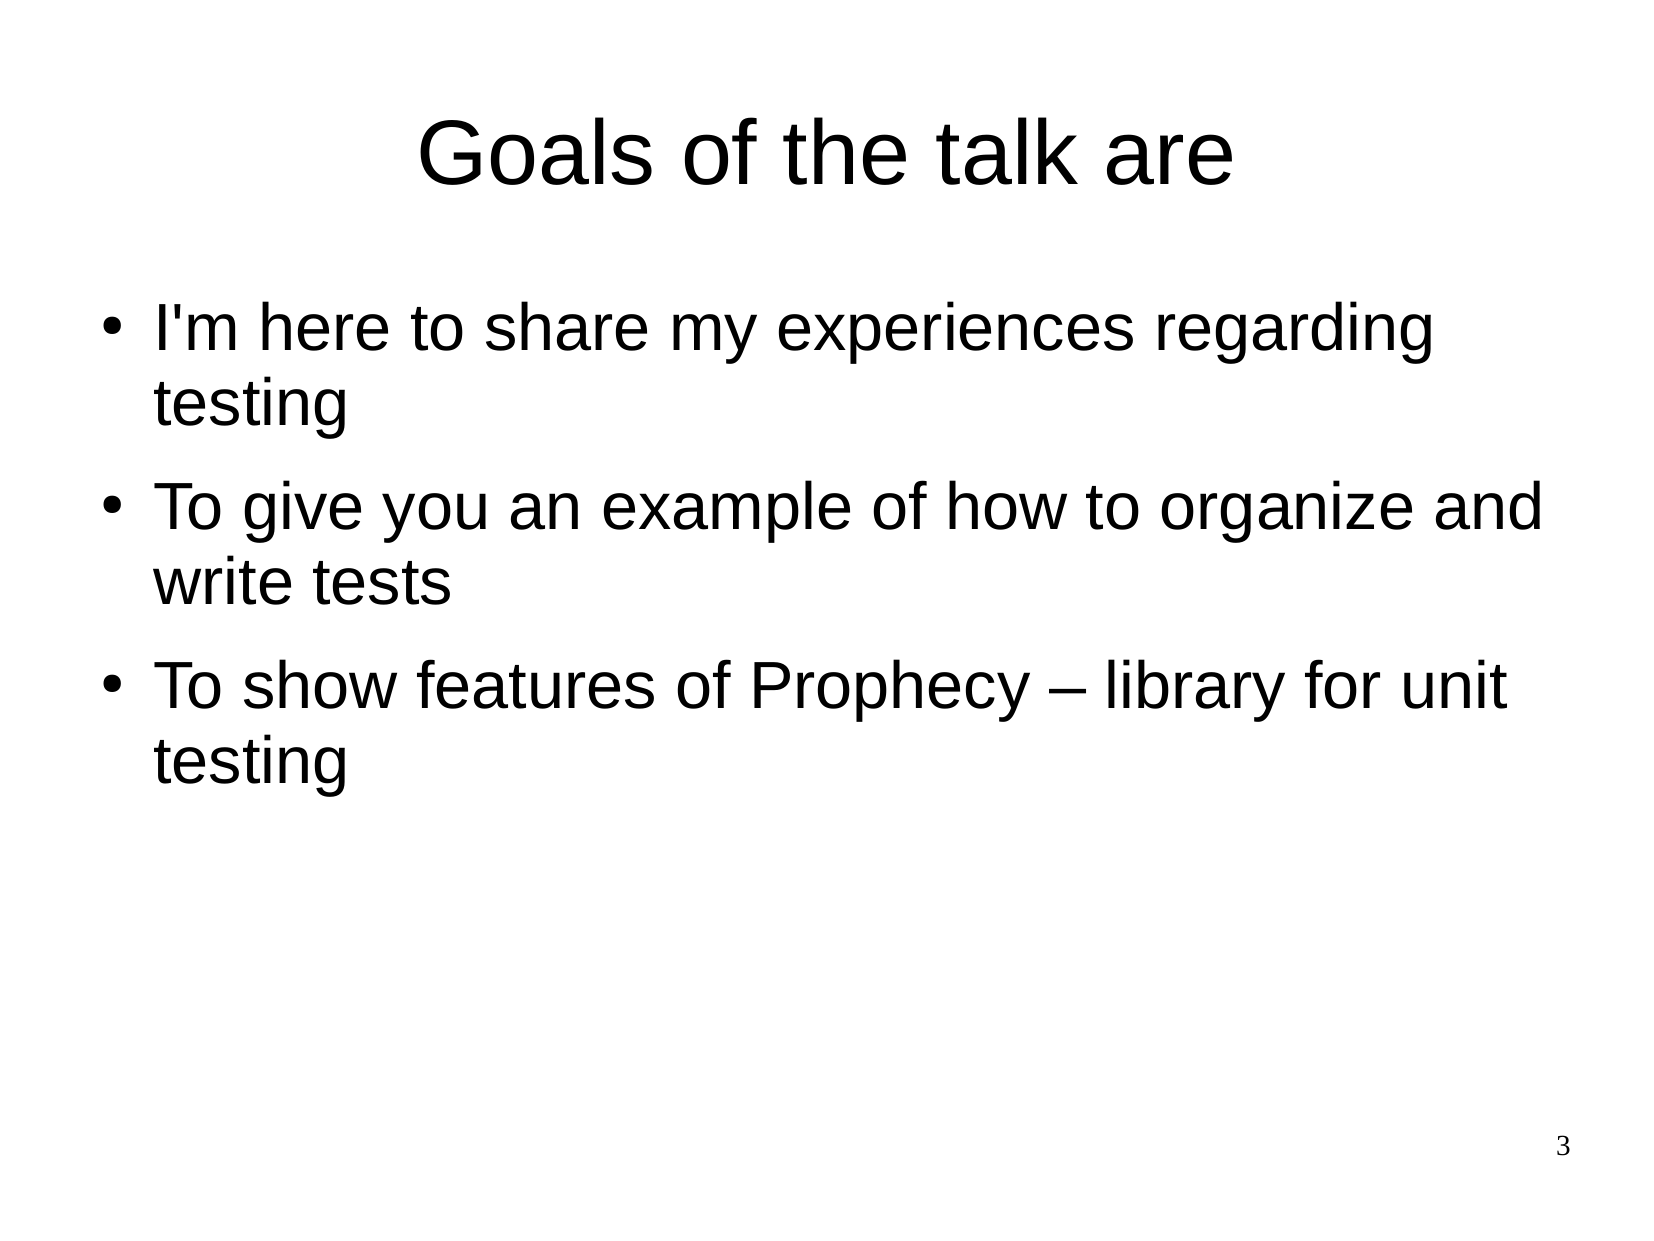

# Goals of the talk are
I'm here to share my experiences regarding testing
To give you an example of how to organize and write tests
To show features of Prophecy – library for unit testing
3